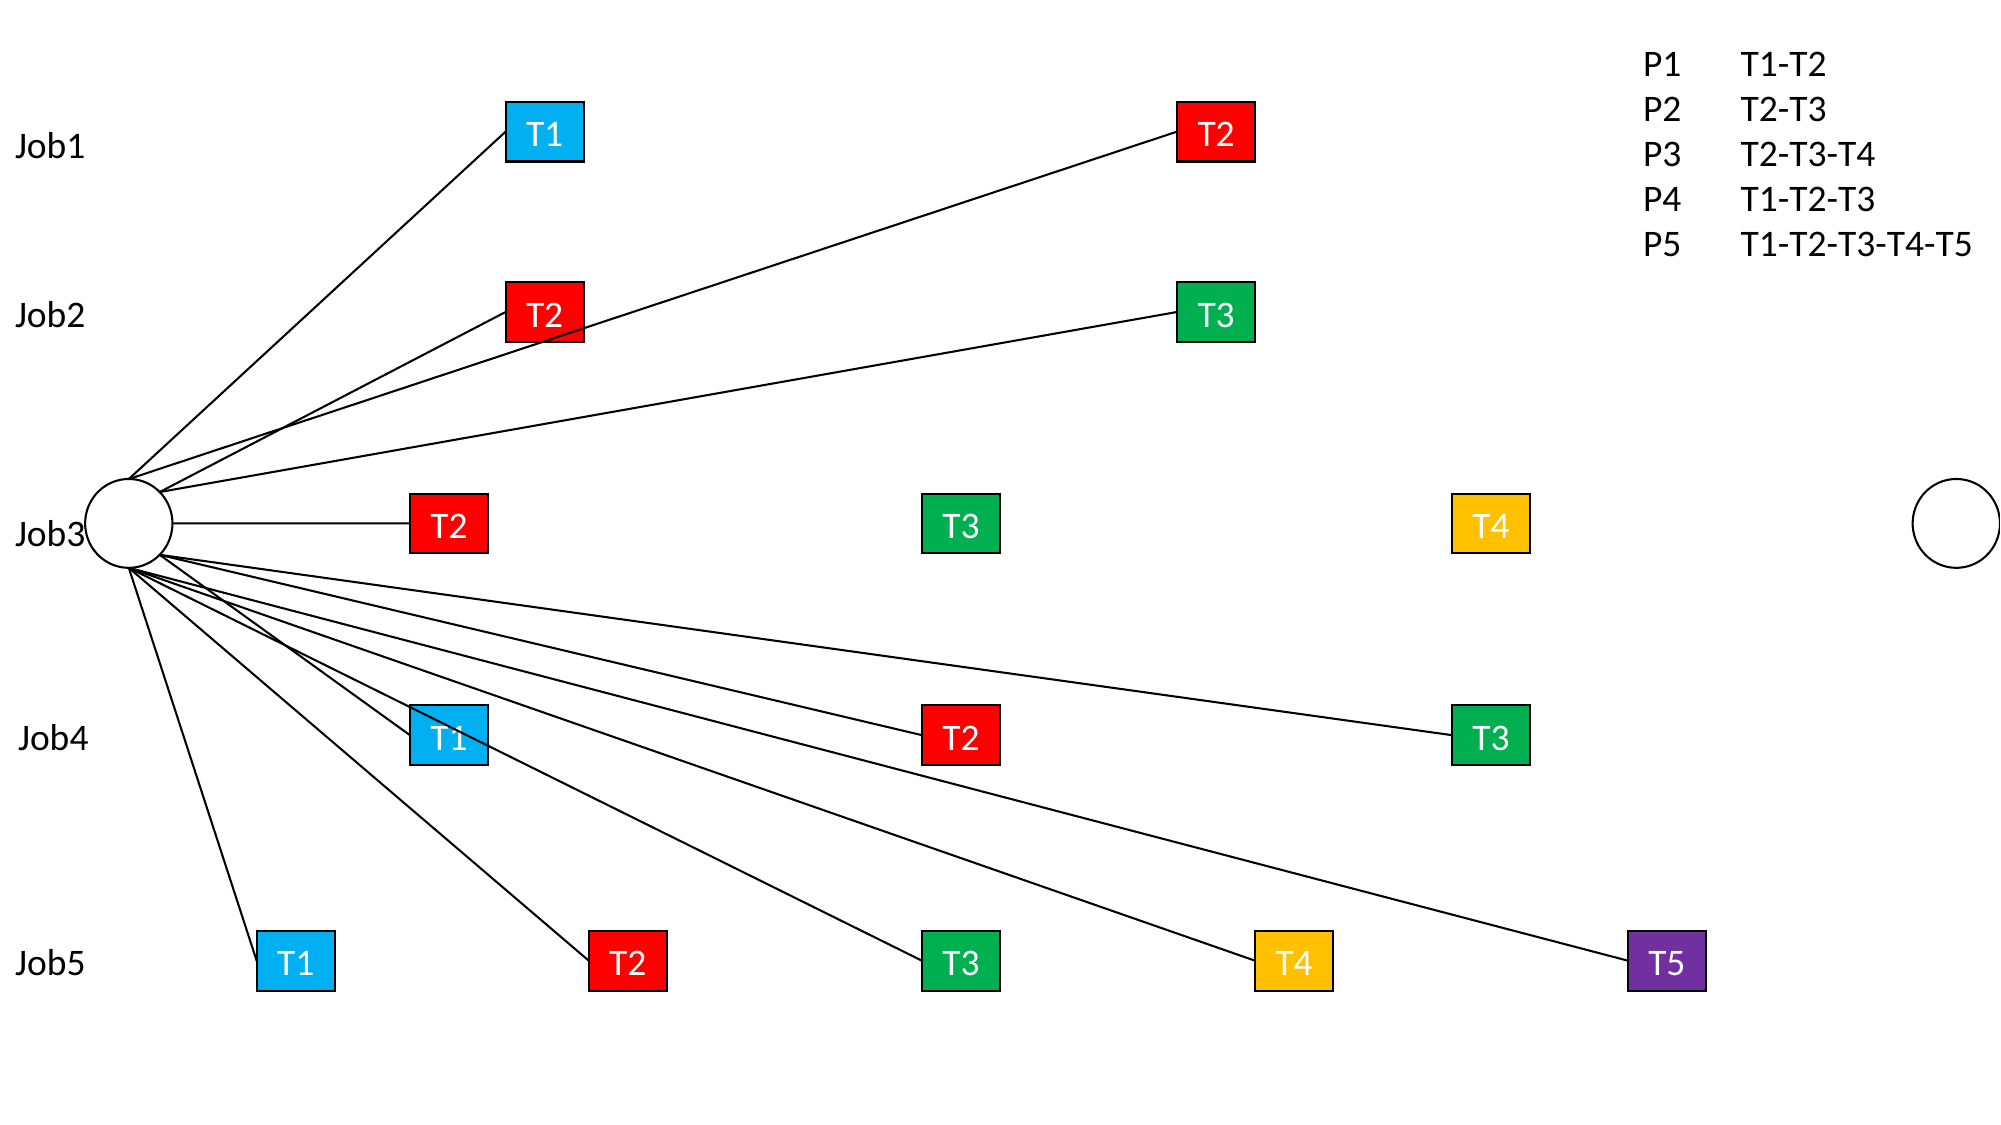

P1 T1-T2
P2 T2-T3
P3 T2-T3-T4
P4 T1-T2-T3
P5 T1-T2-T3-T4-T5
T1
T2
Job1
Job2
T2
T3
T2
T3
T4
Job3
Job4
T1
T2
T3
Job5
T1
T2
T3
T4
T5